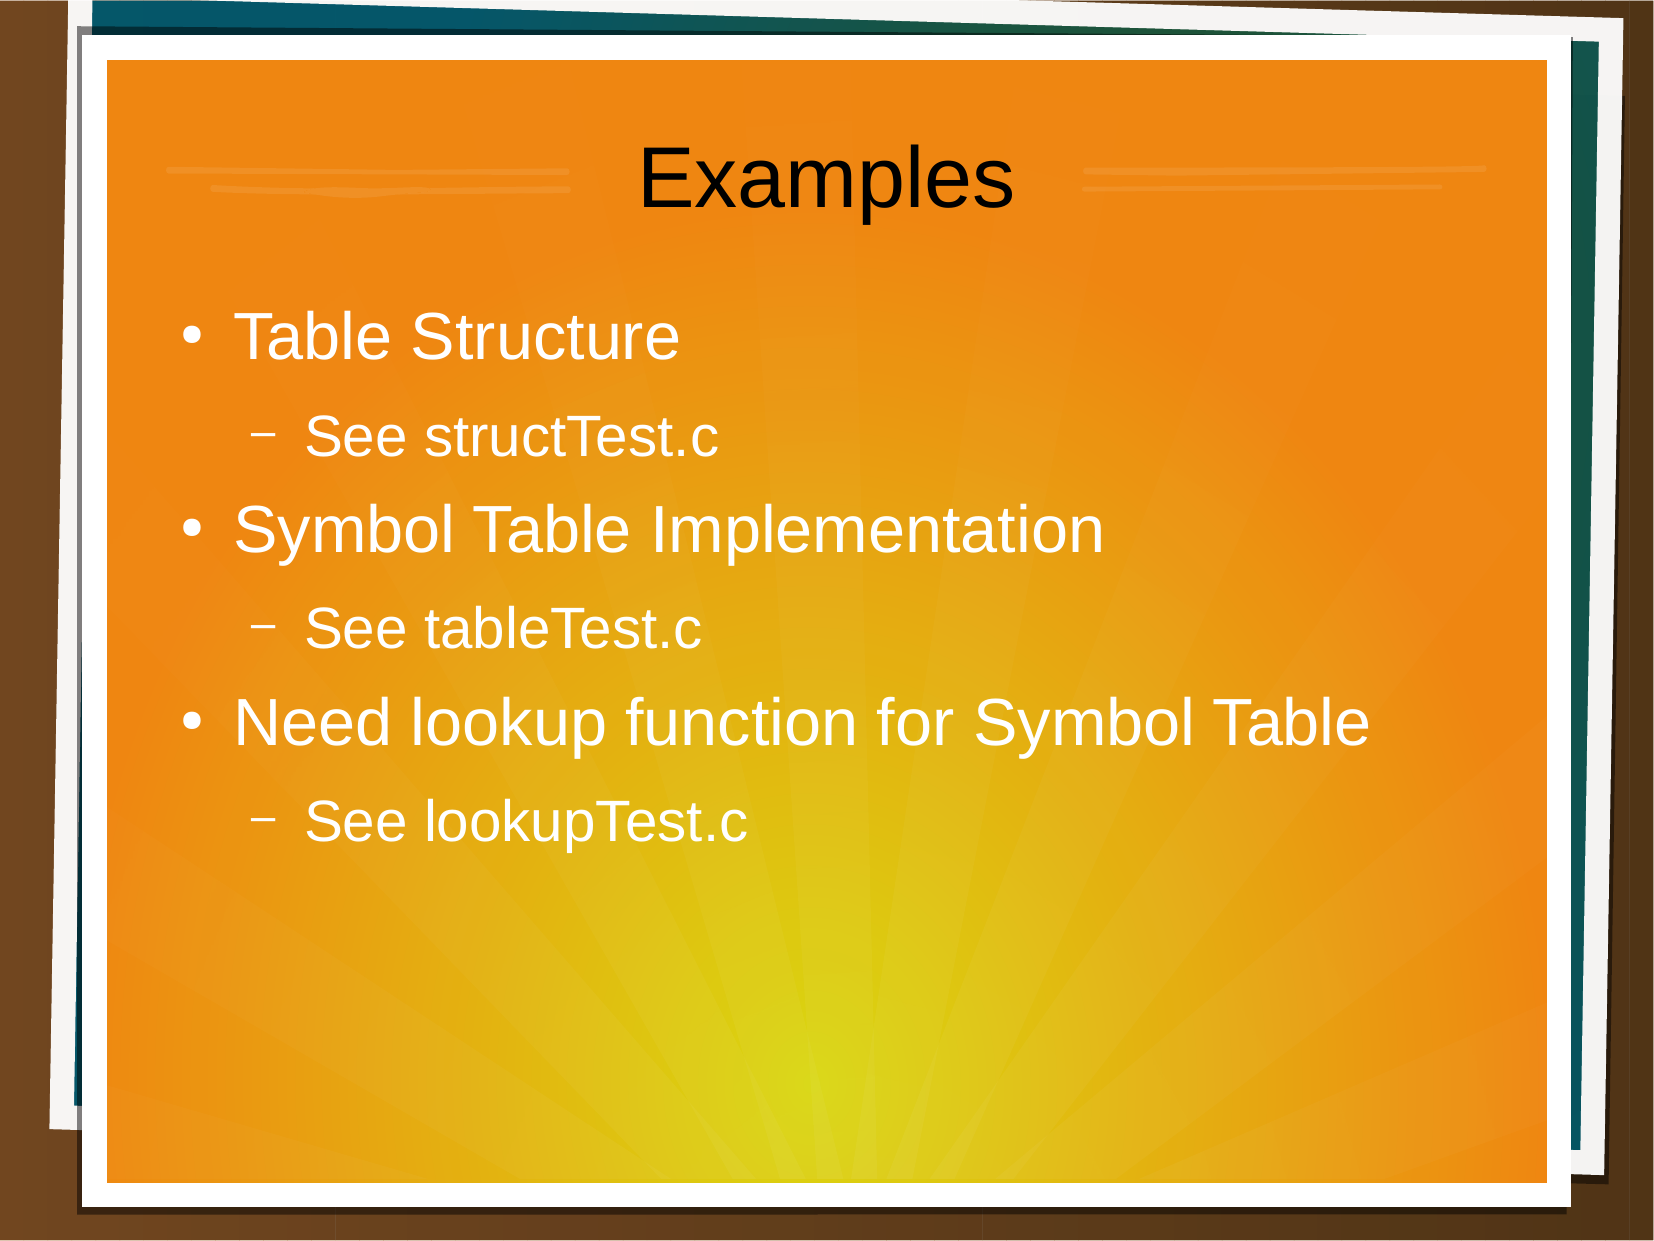

# Examples
Table Structure
See structTest.c
Symbol Table Implementation
See tableTest.c
Need lookup function for Symbol Table
See lookupTest.c